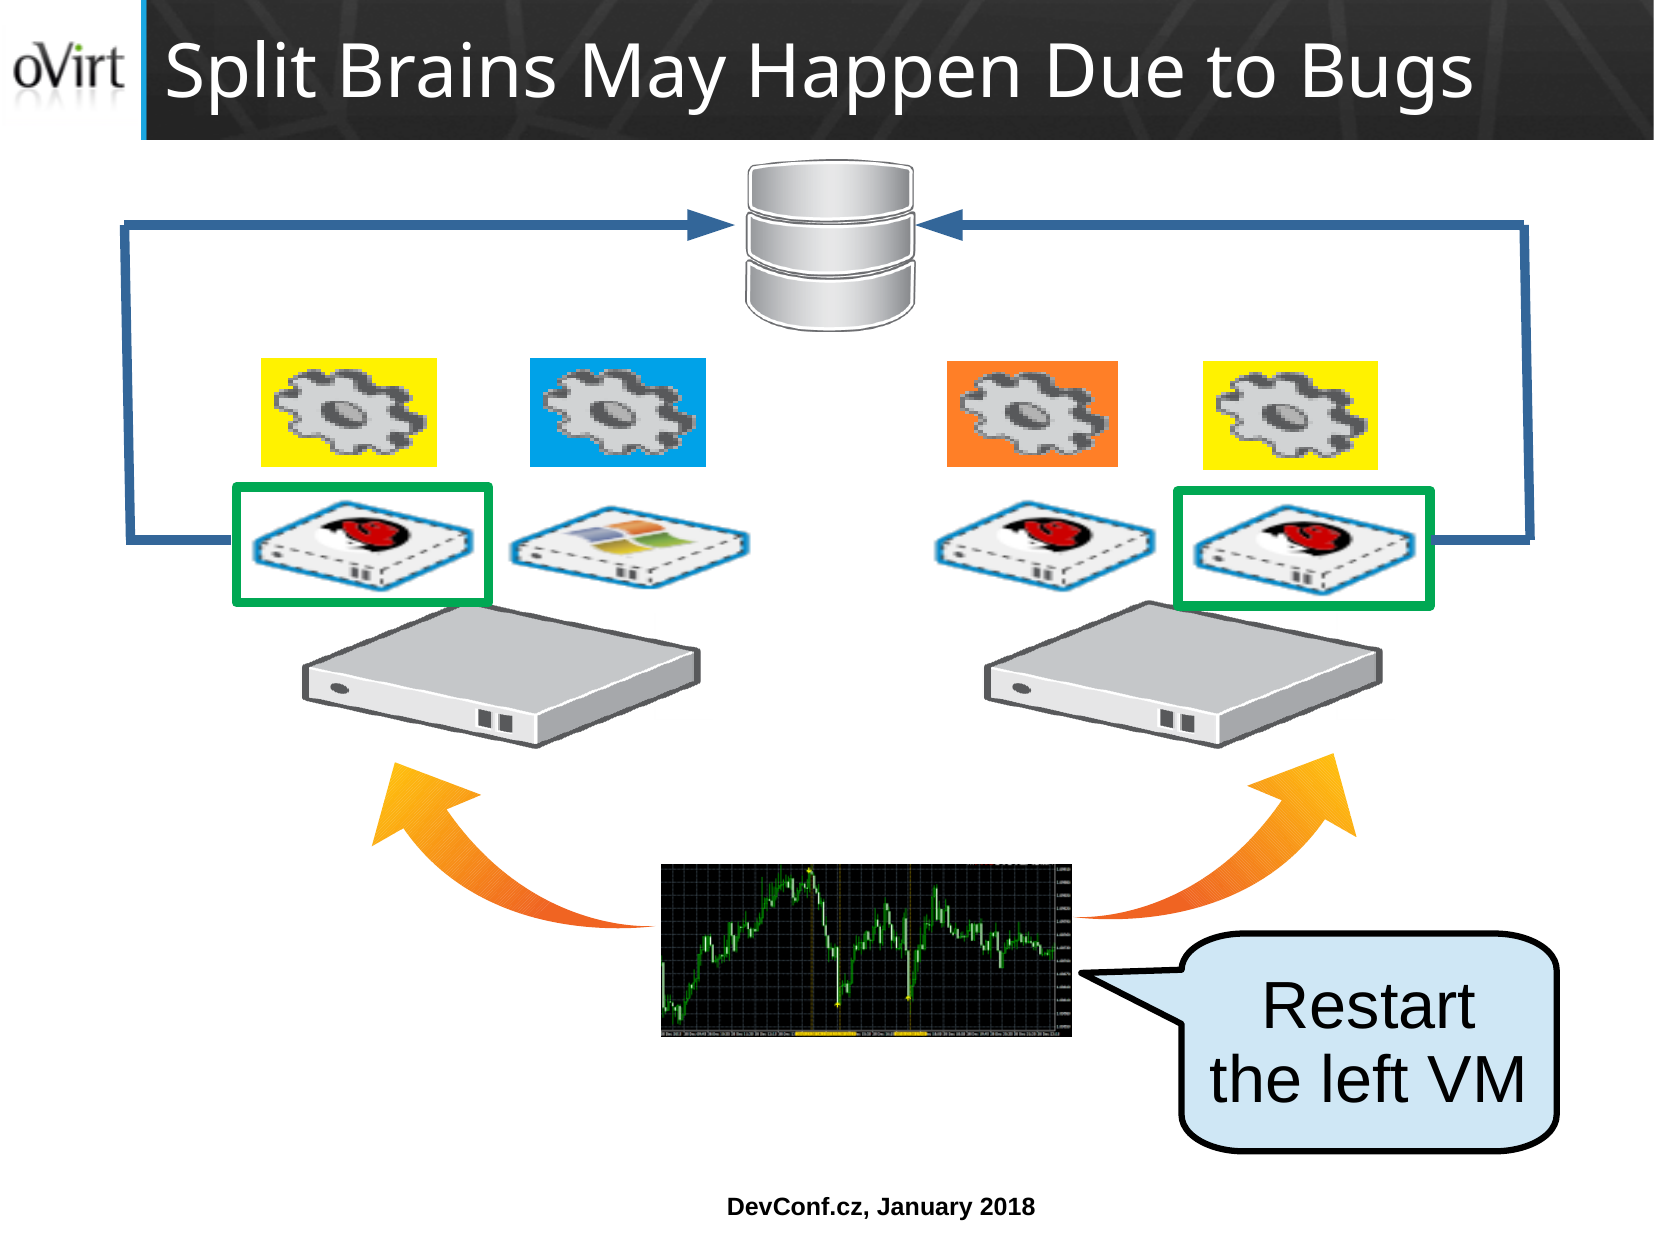

# Split Brains May Happen Due to Bugs
Restart
the left VM